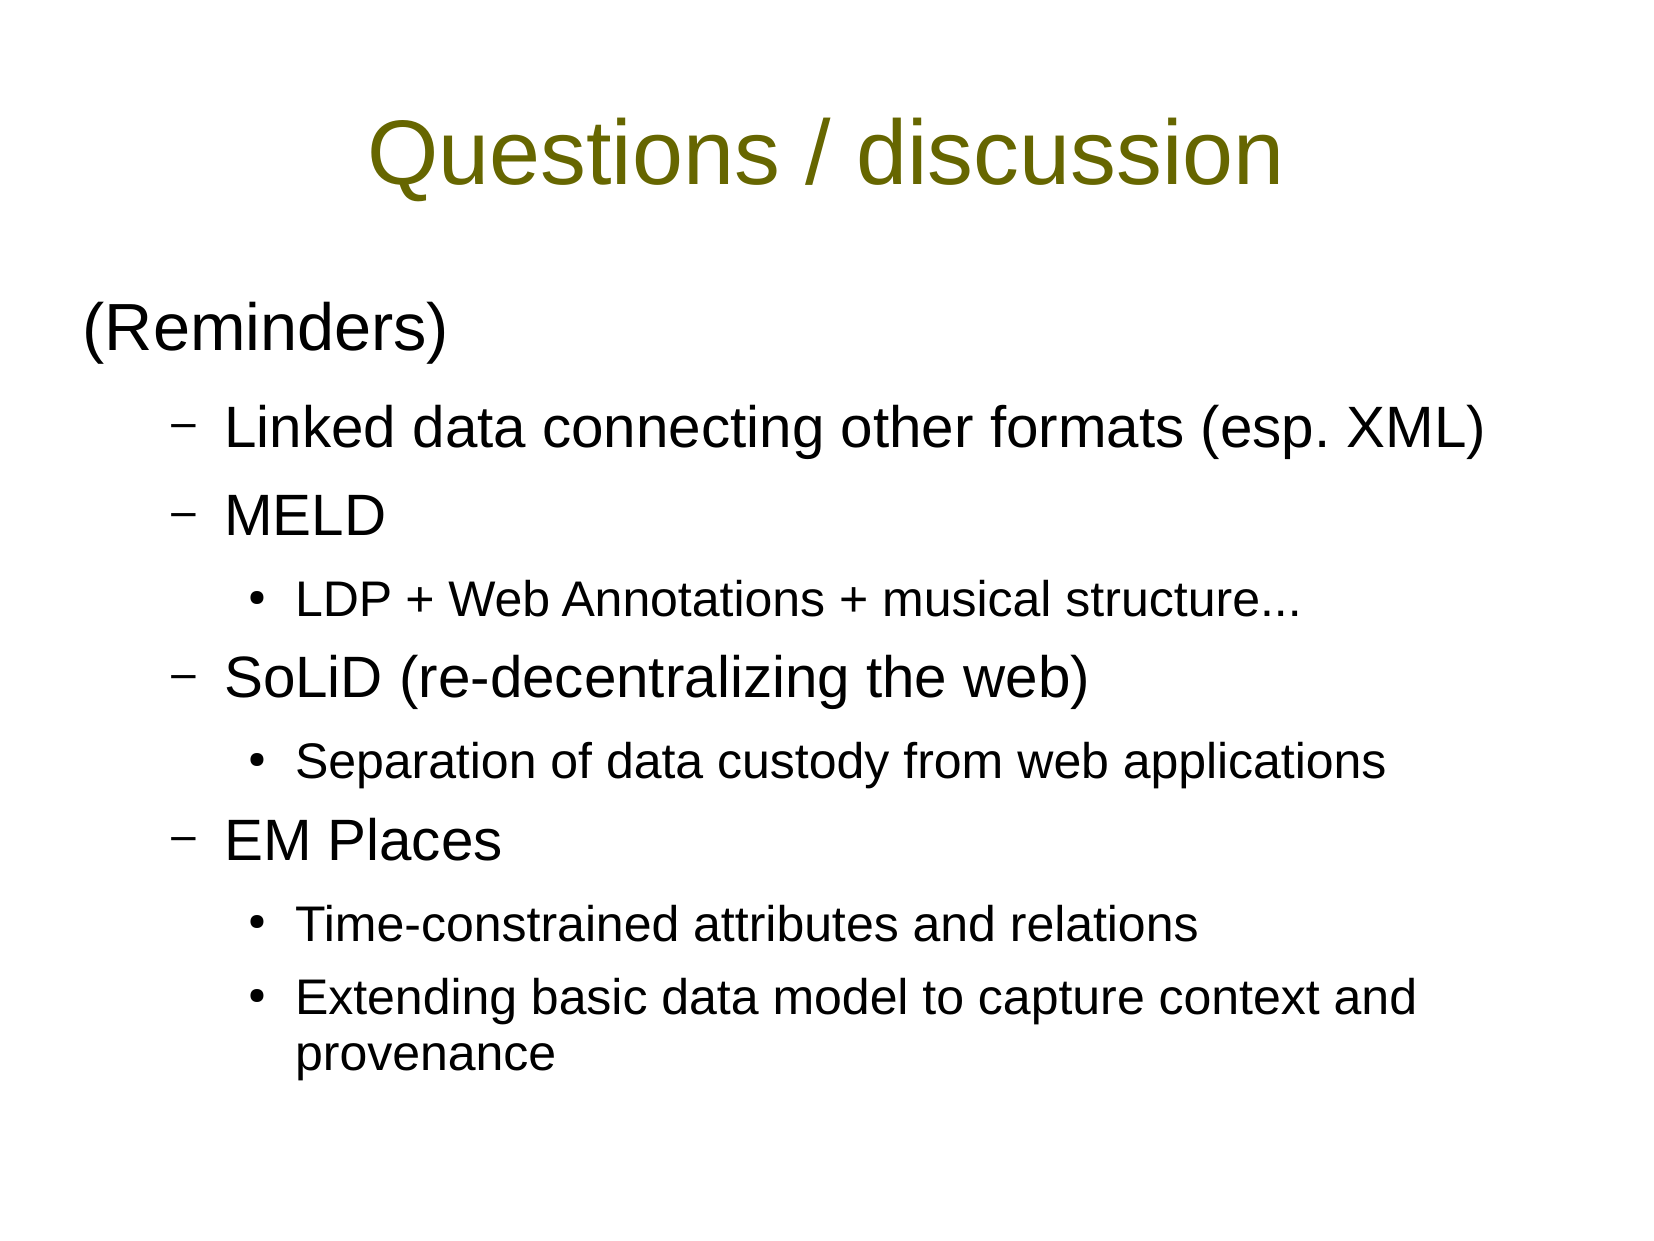

# Questions / discussion
(Reminders)
Linked data connecting other formats (esp. XML)
MELD
LDP + Web Annotations + musical structure...
SoLiD (re-decentralizing the web)
Separation of data custody from web applications
EM Places
Time-constrained attributes and relations
Extending basic data model to capture context and provenance